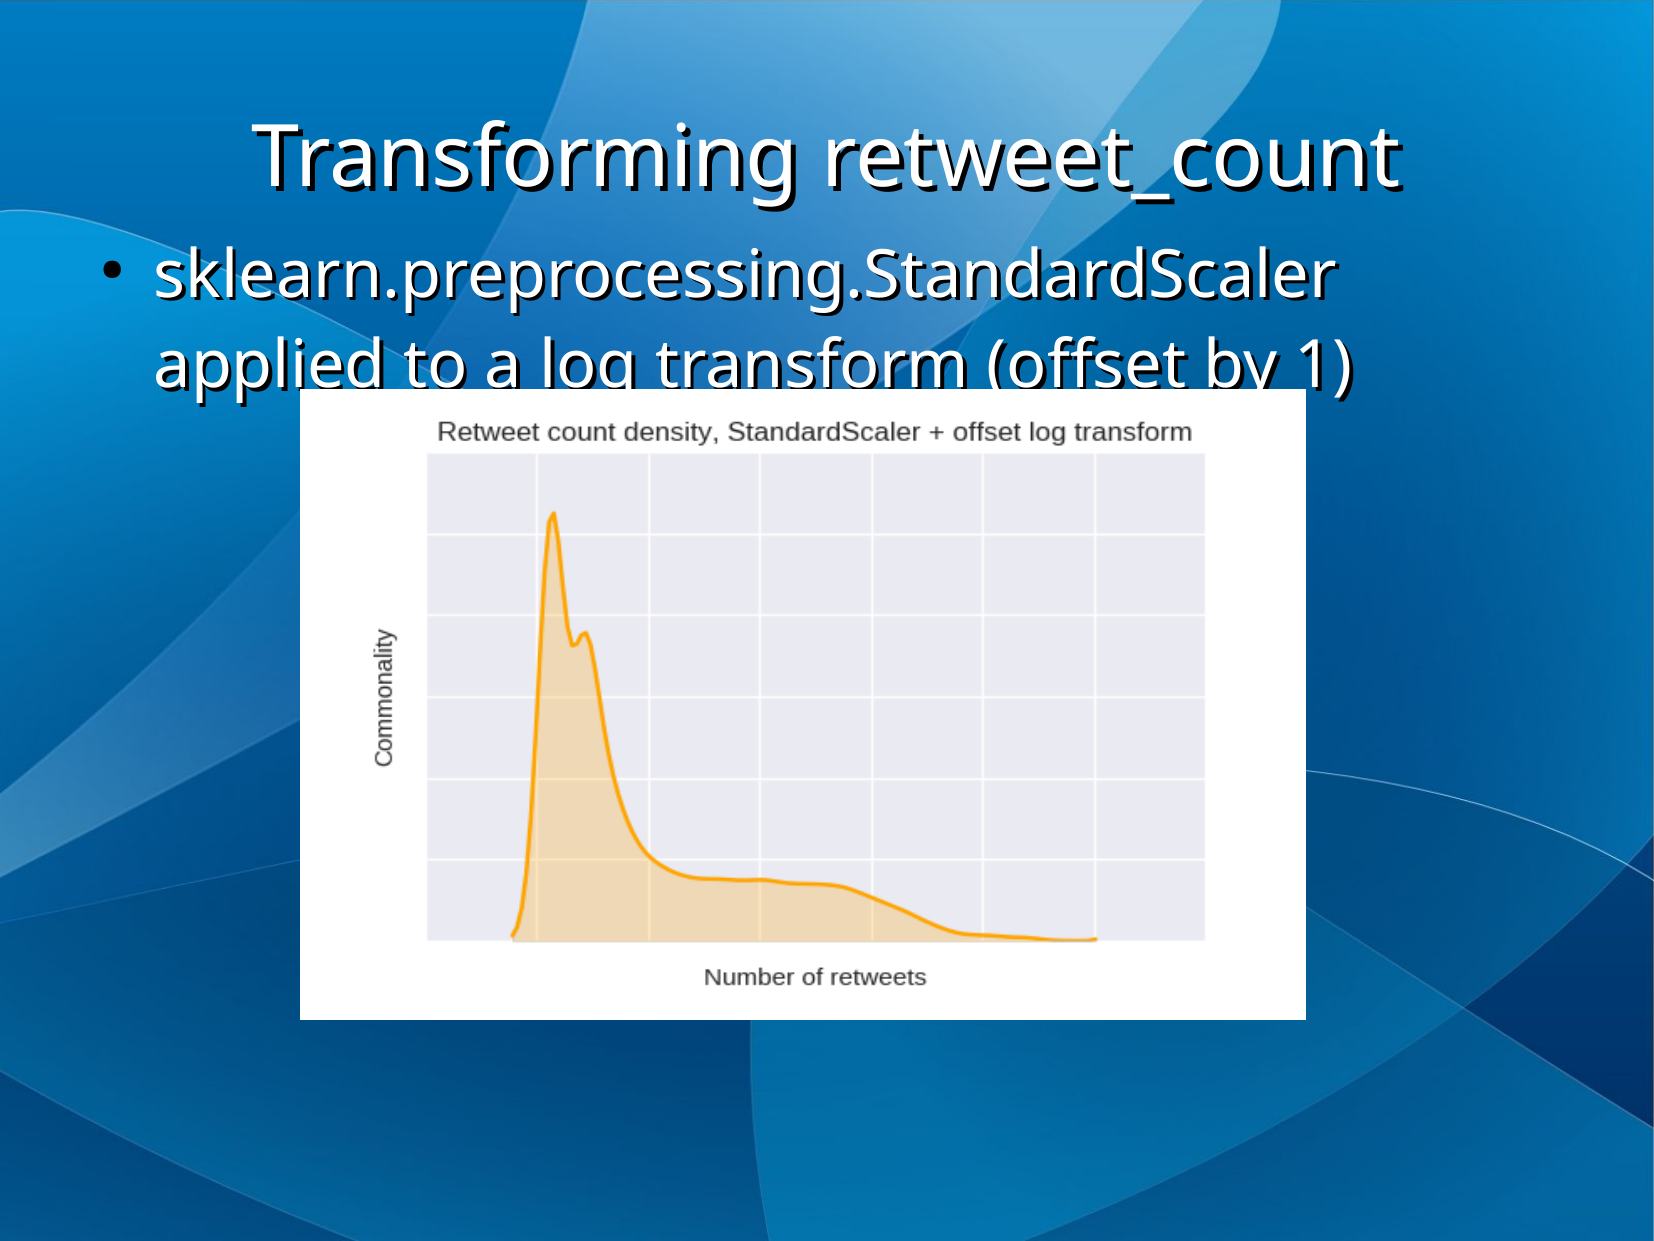

# Transforming retweet_count
sklearn.preprocessing.StandardScaler applied to a log transform (offset by 1)